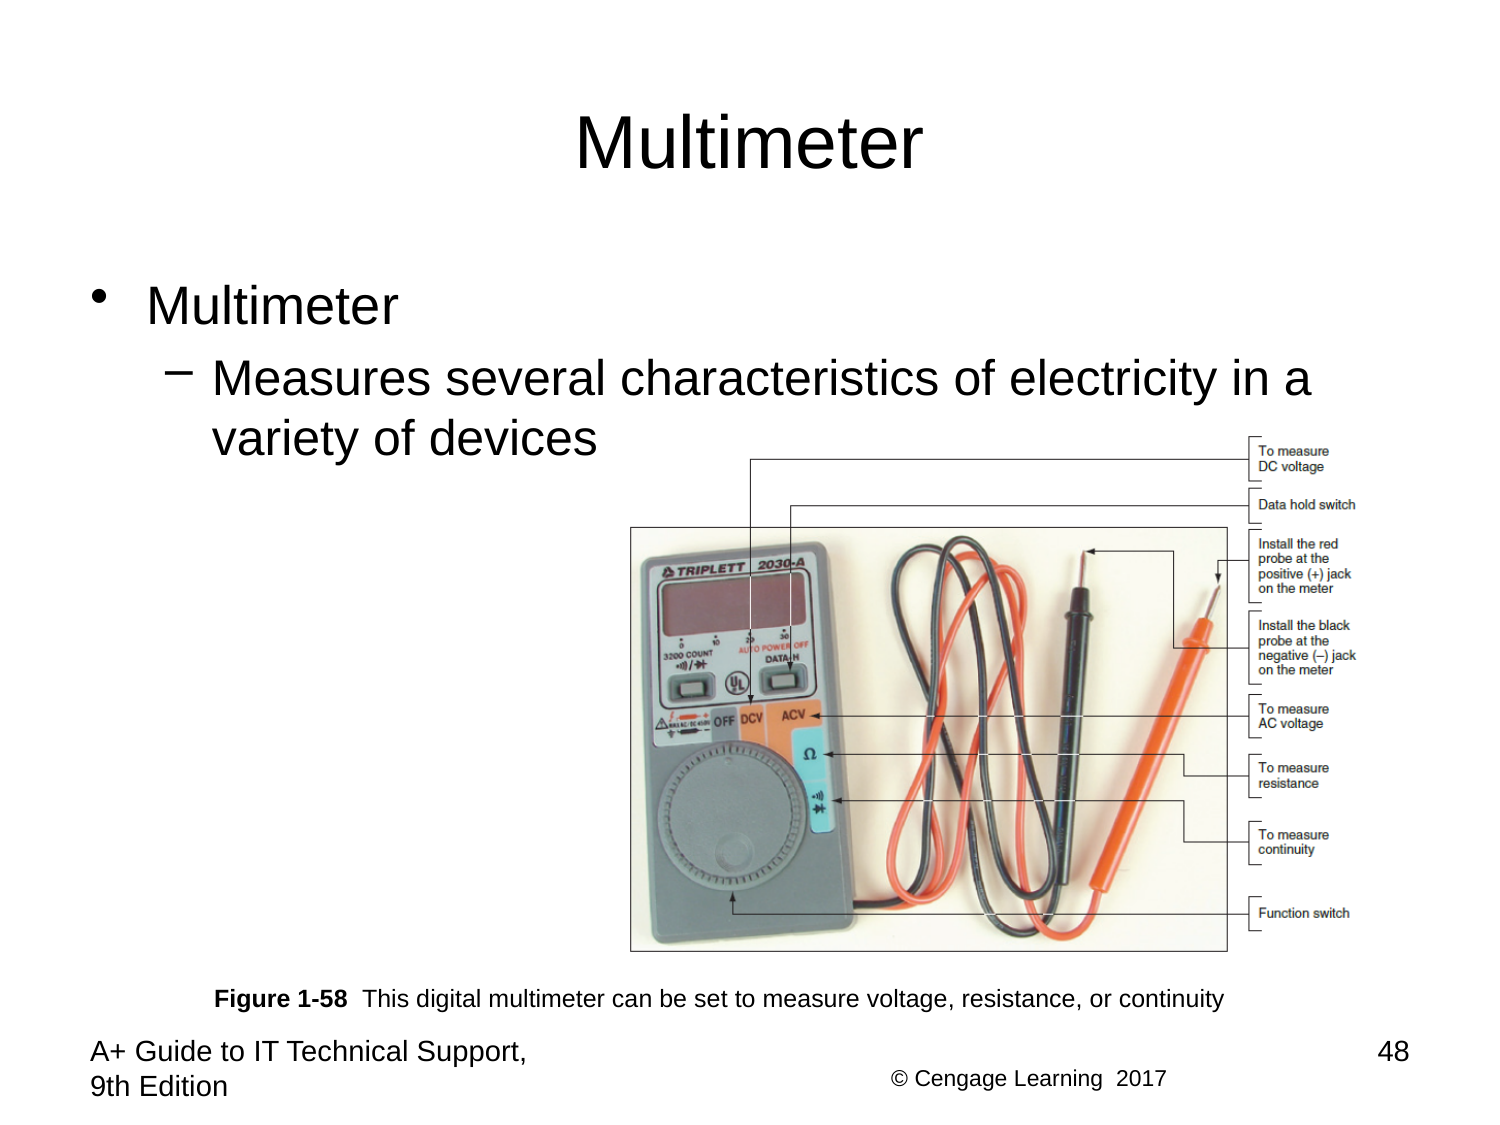

# Multimeter
Multimeter
Measures several characteristics of electricity in a variety of devices
Figure 1-58 This digital multimeter can be set to measure voltage, resistance, or continuity
A+ Guide to IT Technical Support, 9th Edition